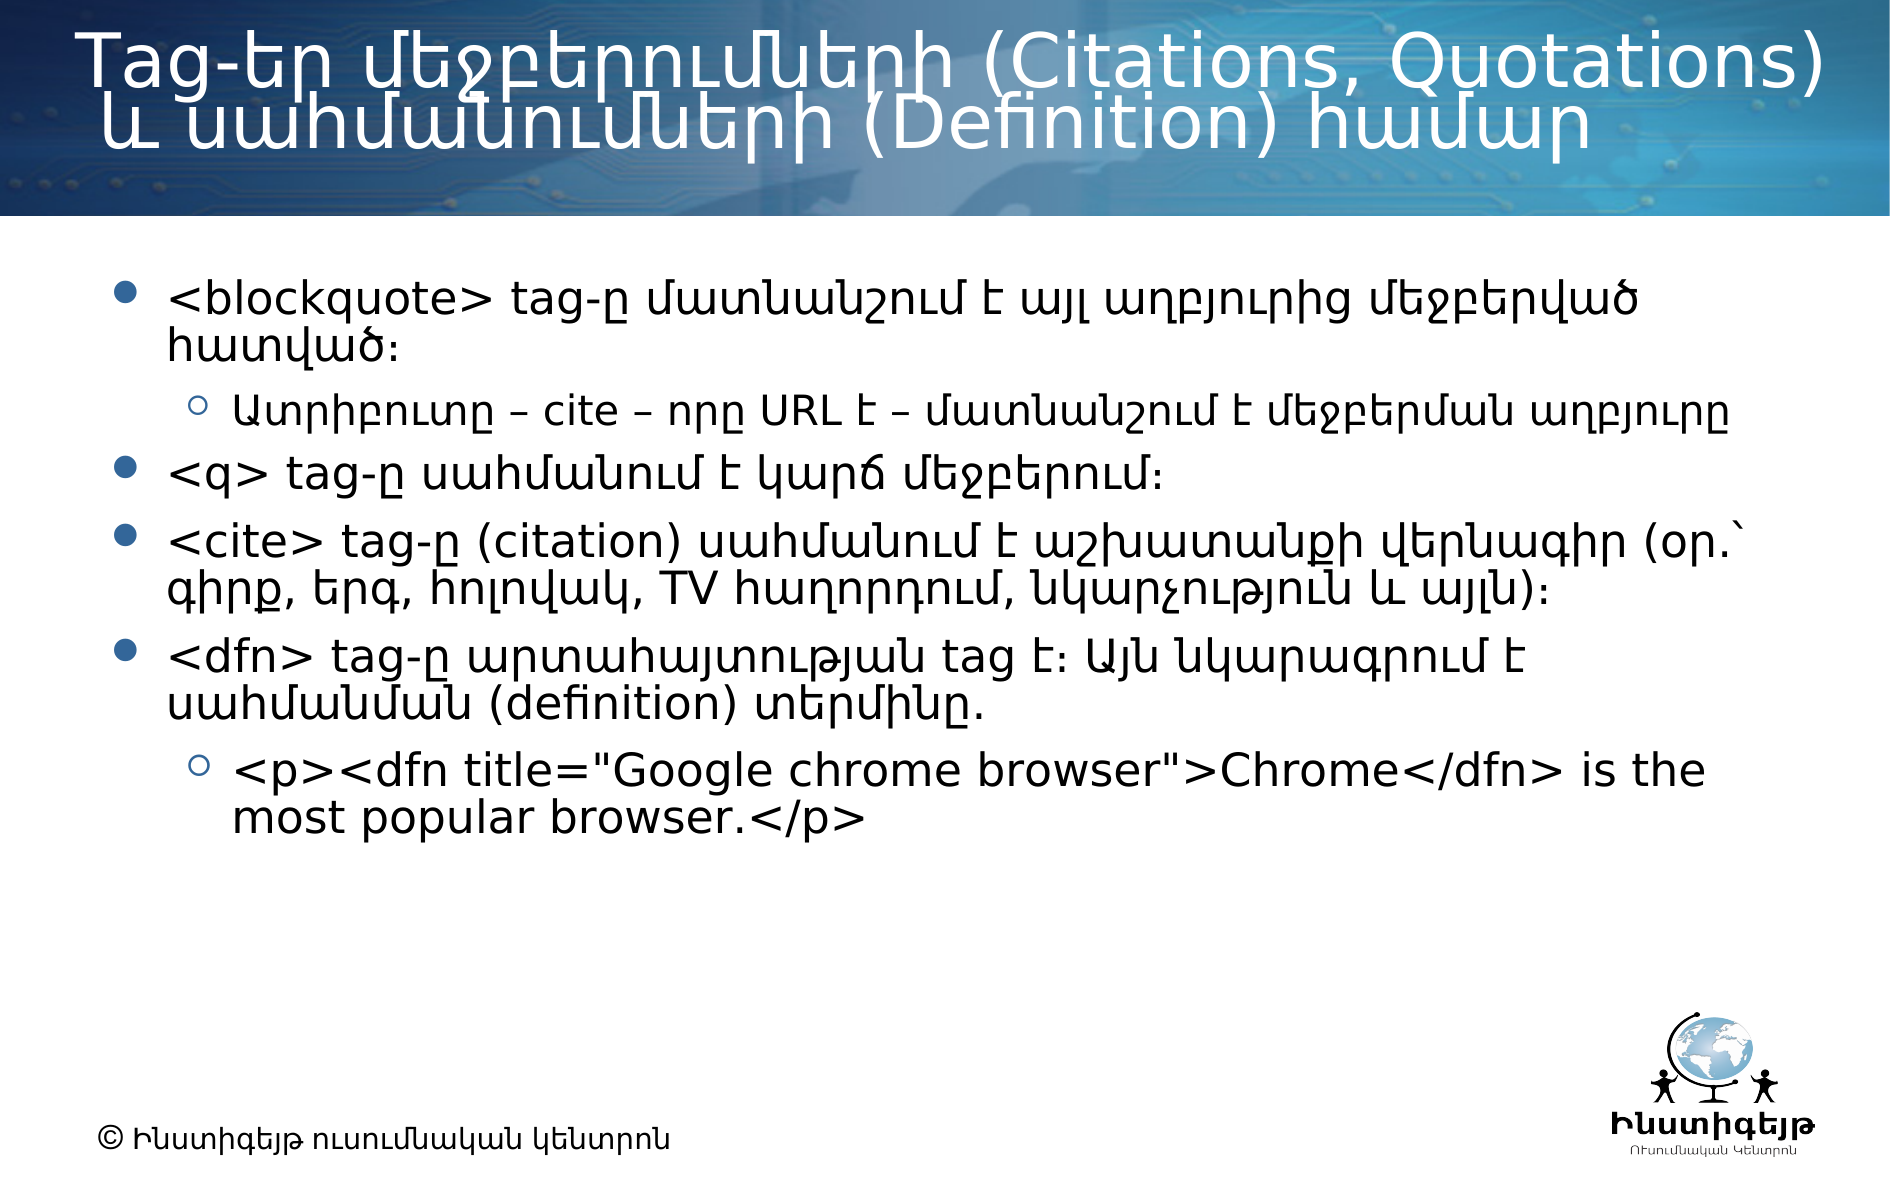

Tag-եր մեջբերումների (Citations, Quotations)
 և սահմանումների (Definition) համար
# <blockquote> tag-ը մատնանշում է այլ աղբյուրից մեջբերված հատված։
Ատրիբուտը – cite – որը URL է – մատնանշում է մեջբերման աղբյուրը
<q> tag-ը սահմանում է կարճ մեջբերում։
<cite> tag-ը (citation) սահմանում է աշխատանքի վերնագիր (օր․՝ գիրք, երգ, հոլովակ, TV հաղորդում, նկարչություն և այլն)։
<dfn> tag-ը արտահայտության tag է։ Այն նկարագրում է սահմանման (definition) տերմինը․
<p><dfn title="Google chrome browser">Chrome</dfn> is the most popular browser.</p>